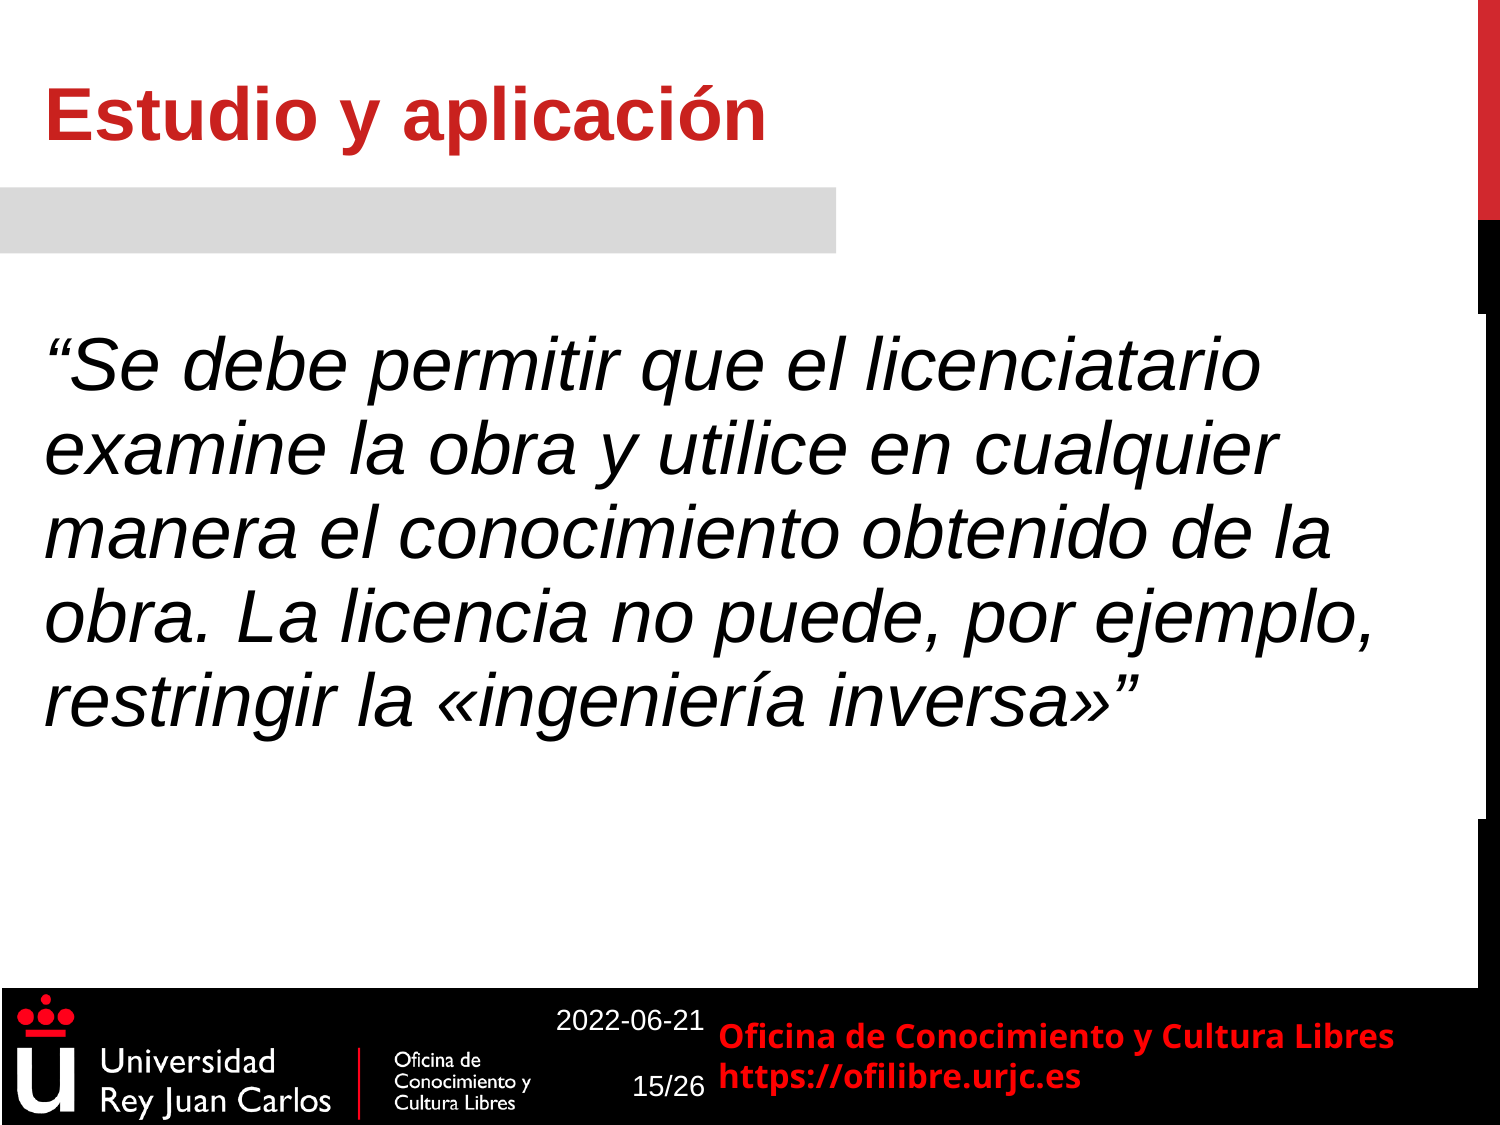

#
Estudio y aplicación
“Se debe permitir que el licenciatario examine la obra y utilice en cualquier manera el conocimiento obtenido de la obra. La licencia no puede, por ejemplo, restringir la «ingeniería inversa»”